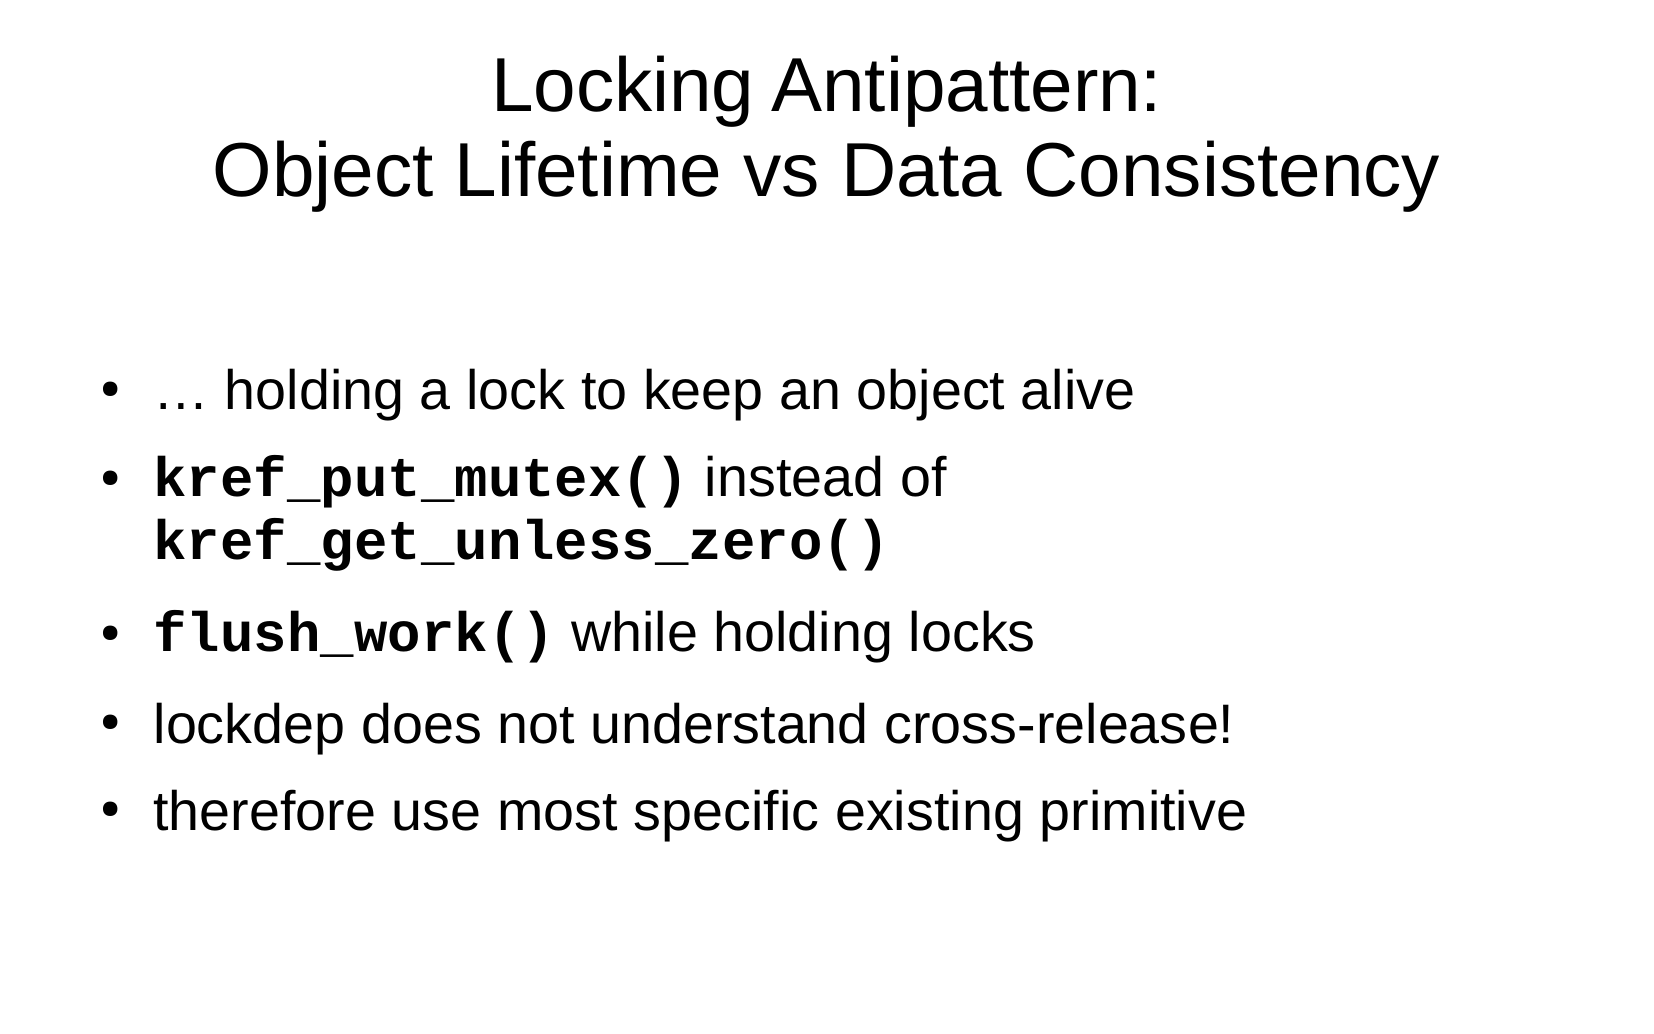

# Locking Antipattern: Object Lifetime vs Data Consistency
… holding a lock to keep an object alive
kref_put_mutex() instead of kref_get_unless_zero()
flush_work() while holding locks
lockdep does not understand cross-release!
therefore use most specific existing primitive